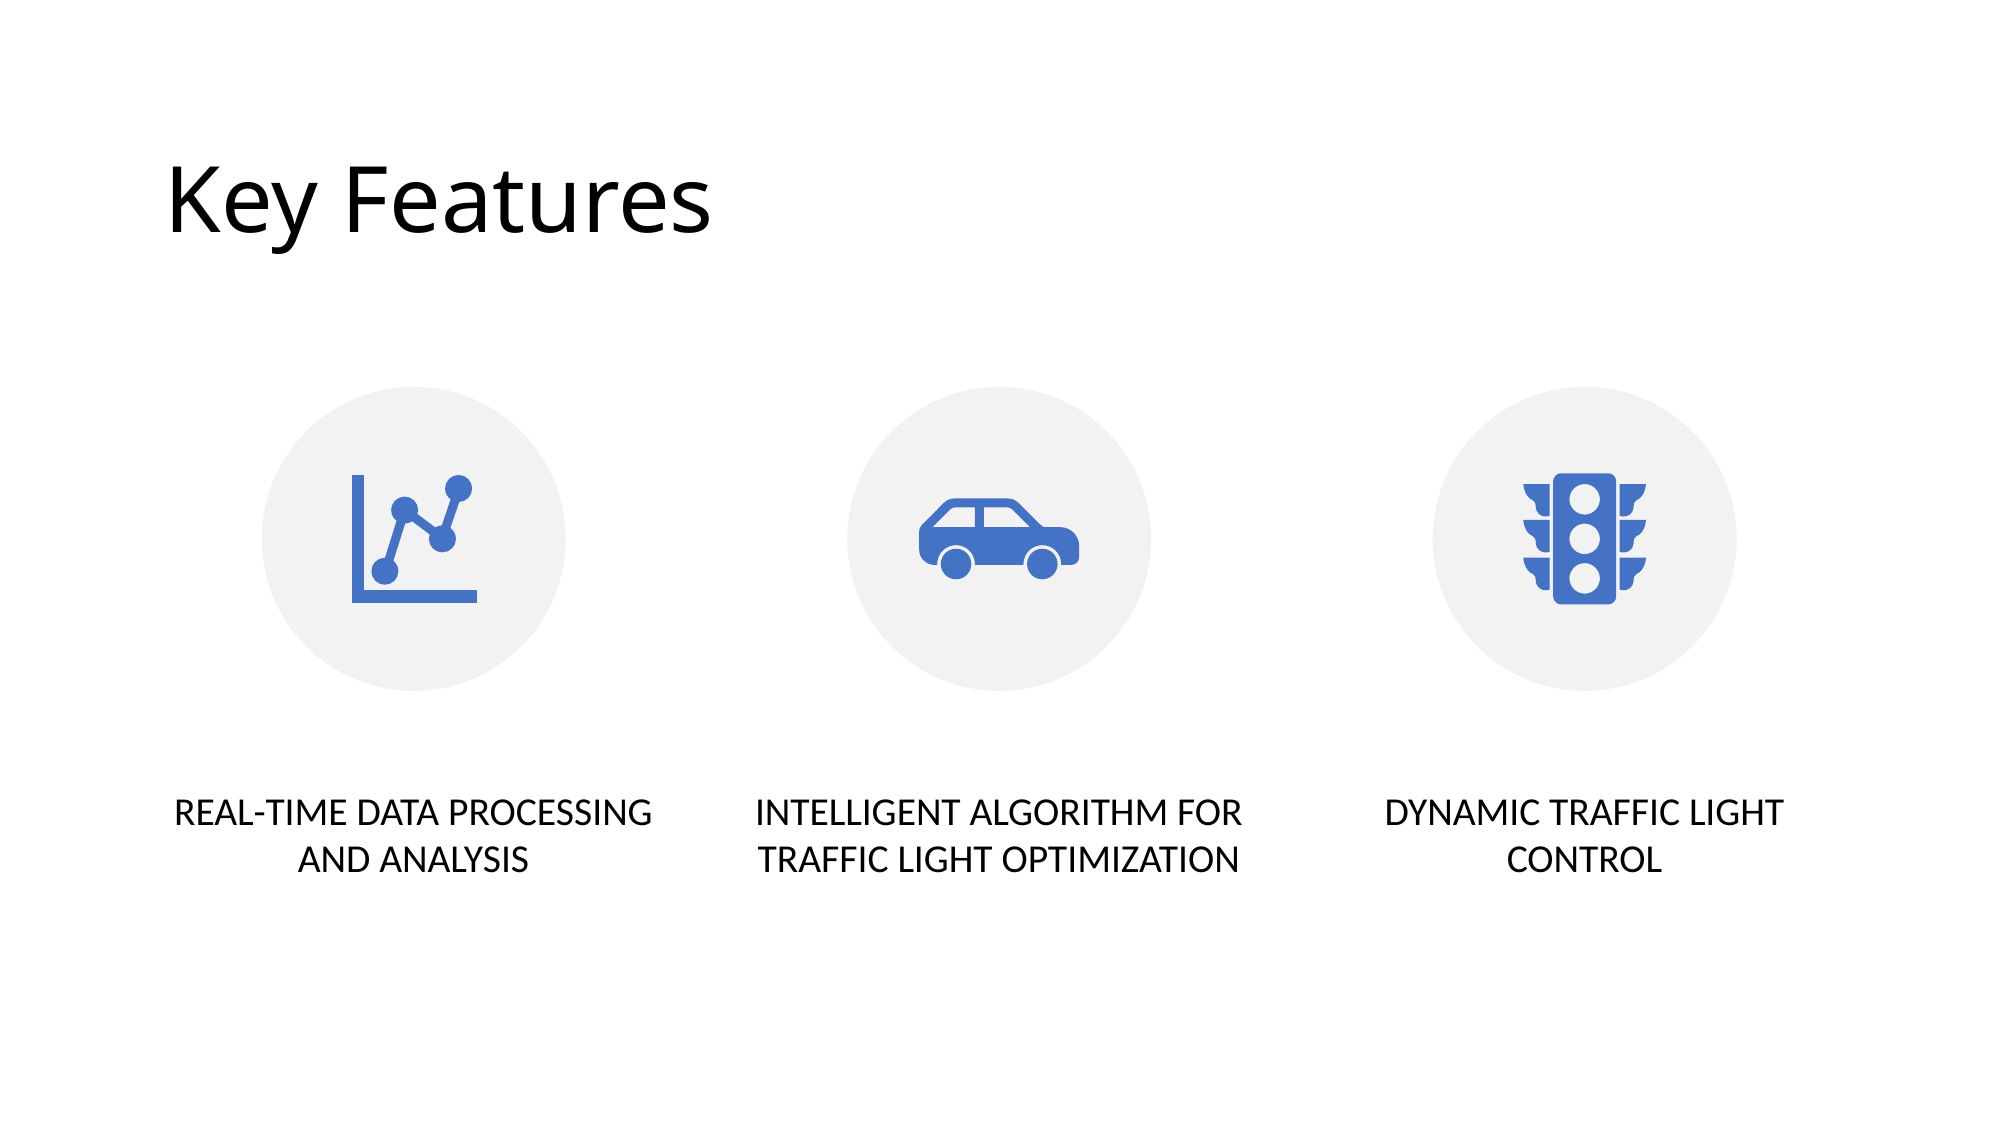

# Key Features
Real-time data processing and analysis
Intelligent algorithm for traffic light optimization
Dynamic traffic light control